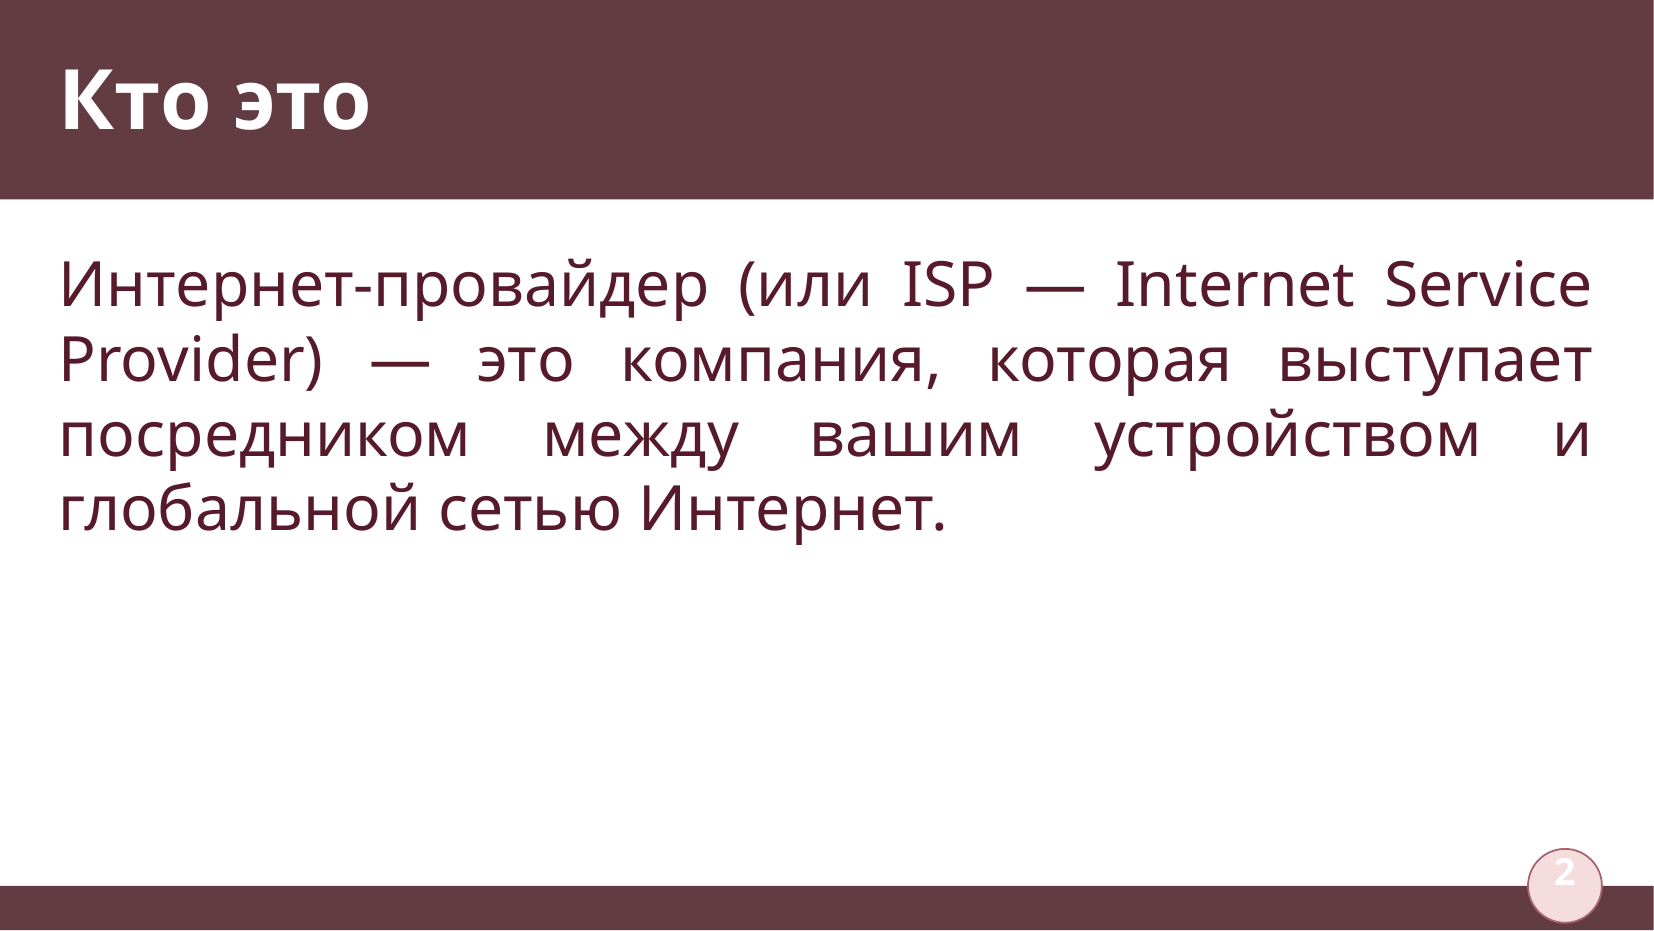

# Кто это
Интернет-провайдер (или ISP — Internet Service Provider) — это компания, которая выступает посредником между вашим устройством и глобальной сетью Интернет.